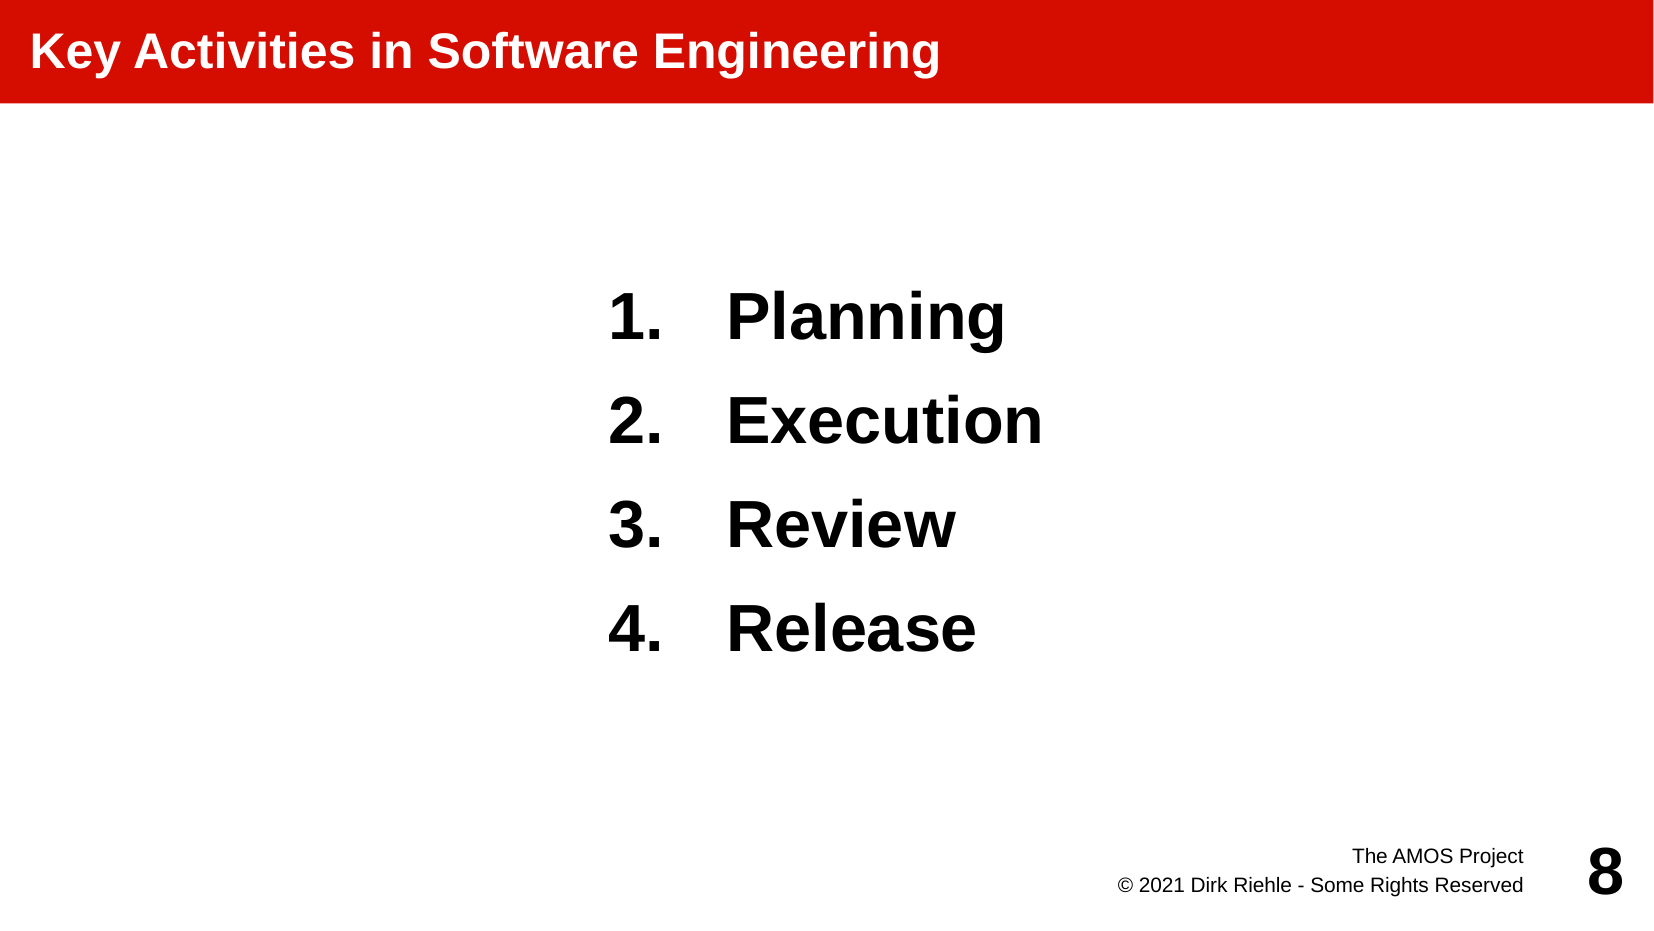

# Key Activities in Software Engineering
Planning
Execution
Review
Release
The AMOS Project
8
© 2021 Dirk Riehle - Some Rights Reserved